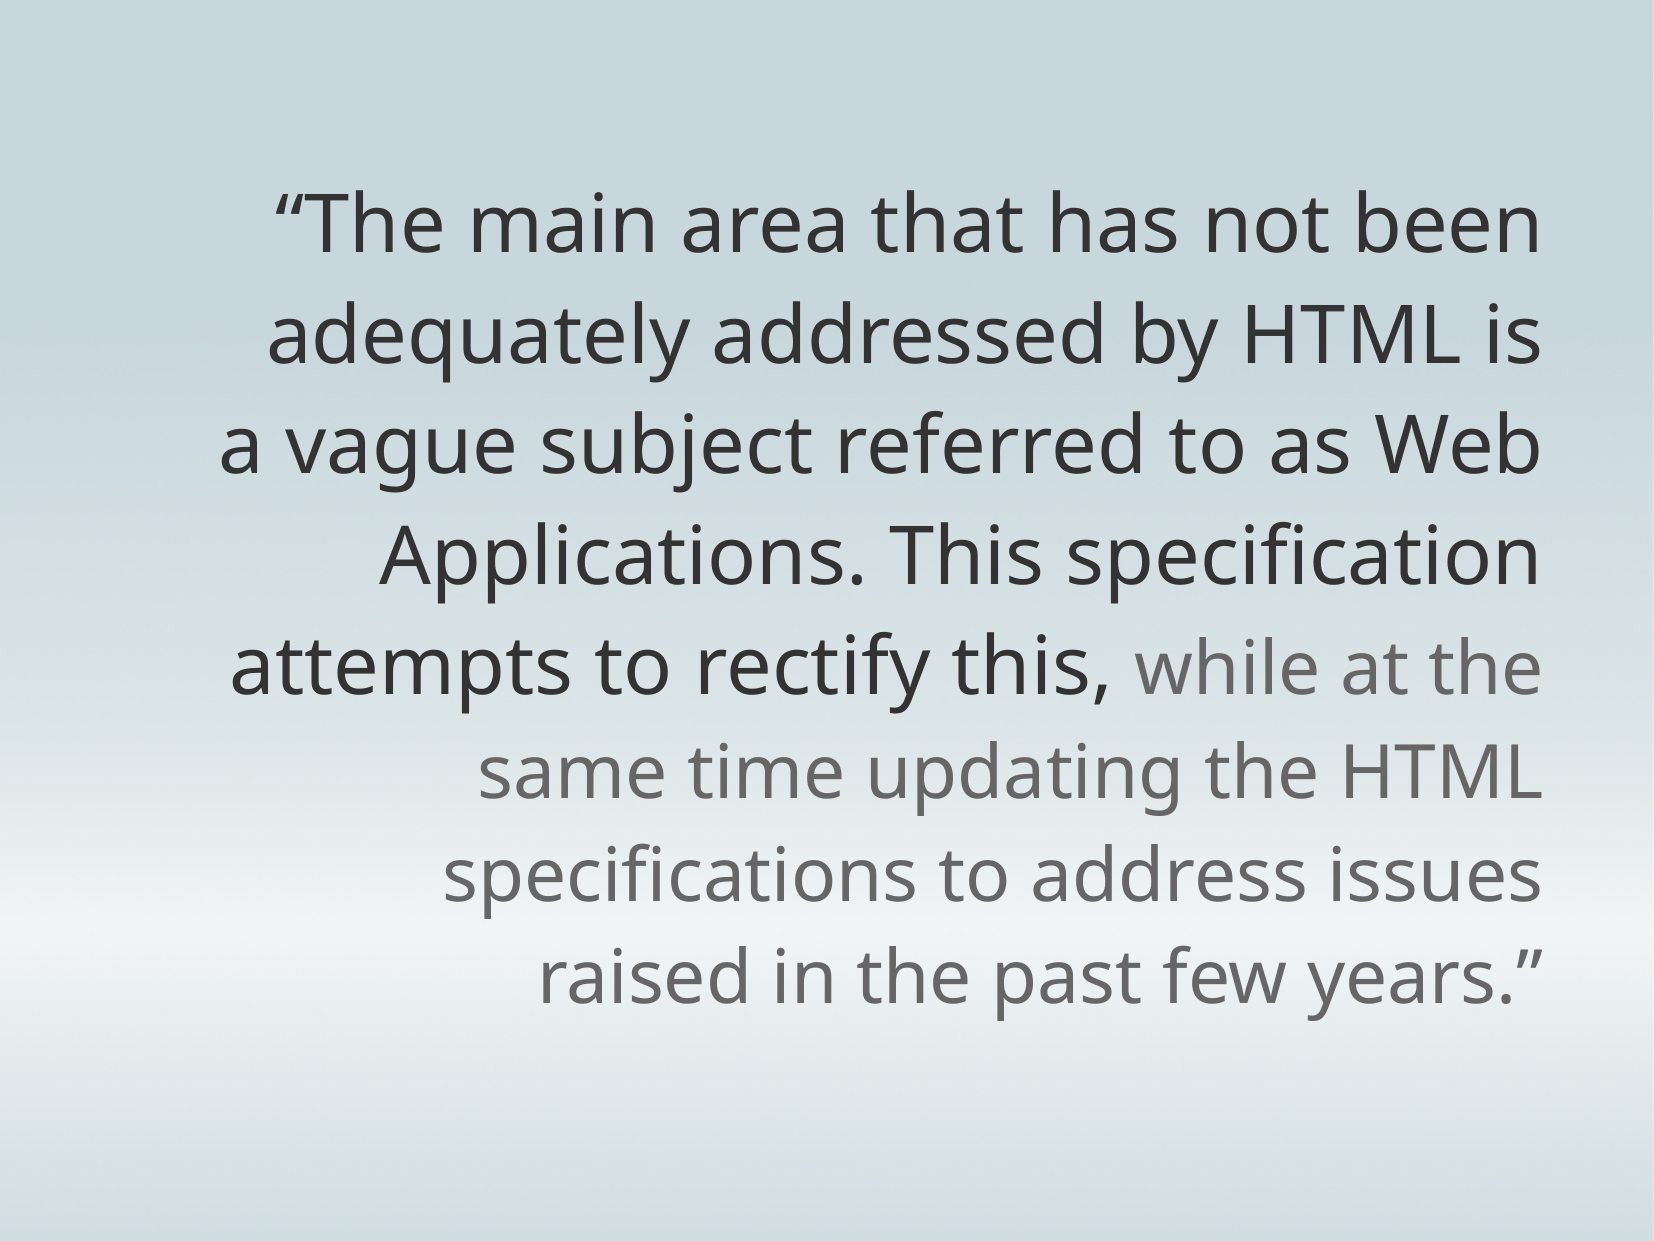

“The main area that has not been adequately addressed by HTML is a vague subject referred to as Web Applications. This specification attempts to rectify this, while at the same time updating the HTML specifications to address issues raised in the past few years.”